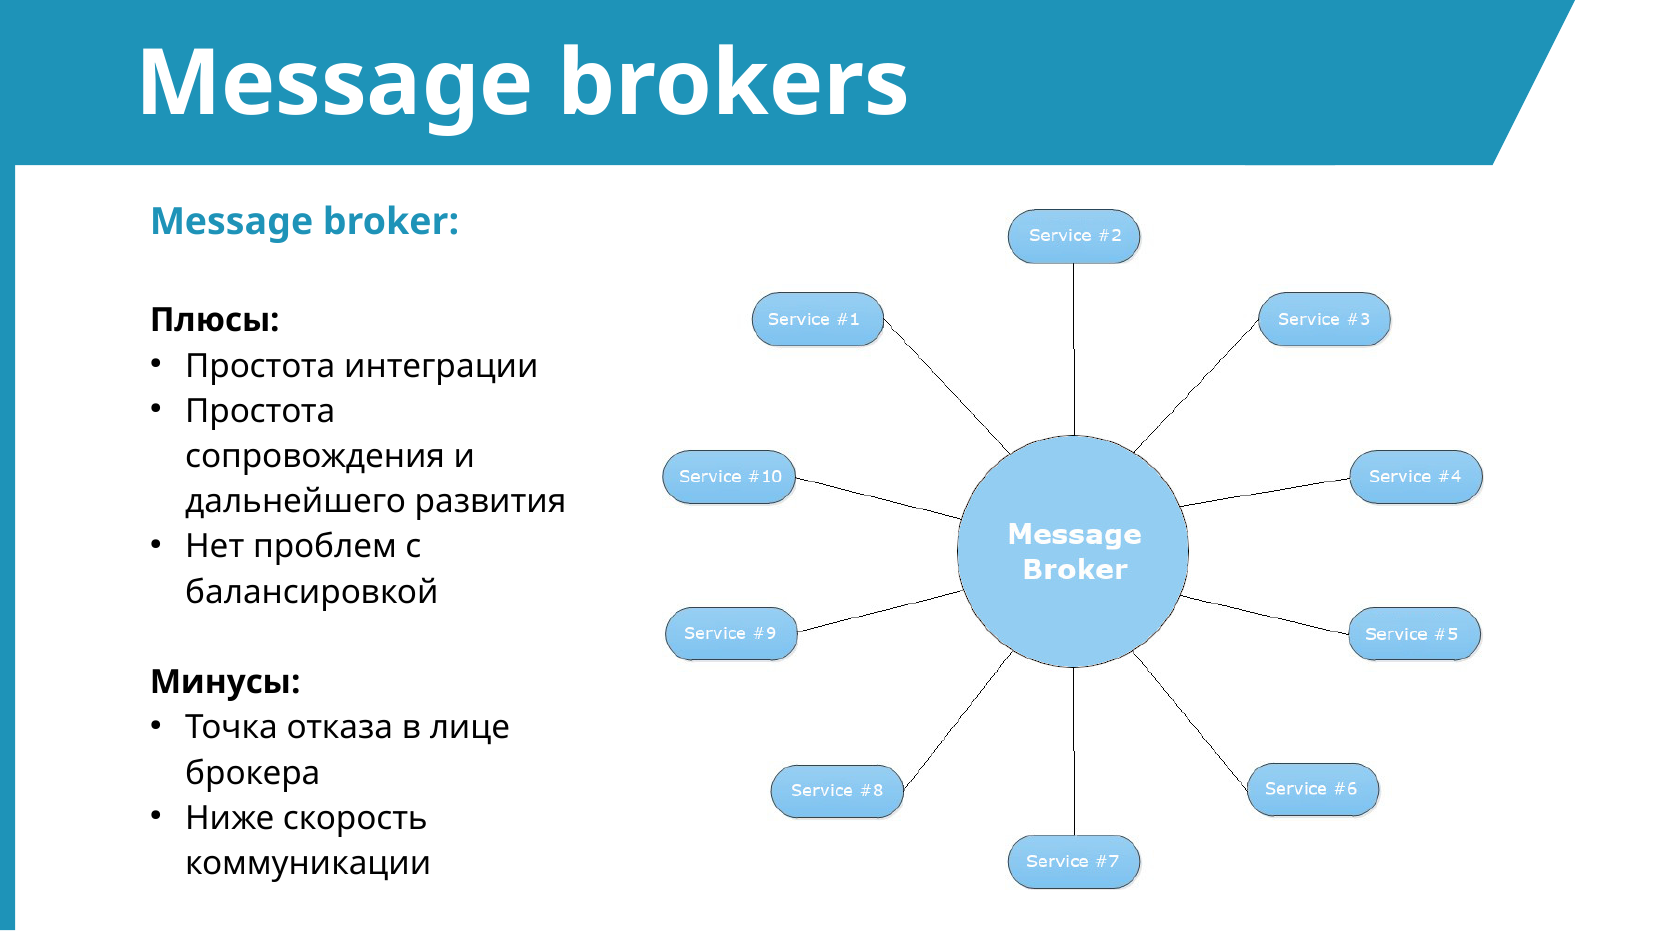

# Message brokers
Message broker:
Плюсы:
Простота интеграции
Простота сопровождения и дальнейшего развития
Нет проблем с балансировкой
Минусы:
Точка отказа в лице брокера
Ниже скорость коммуникации